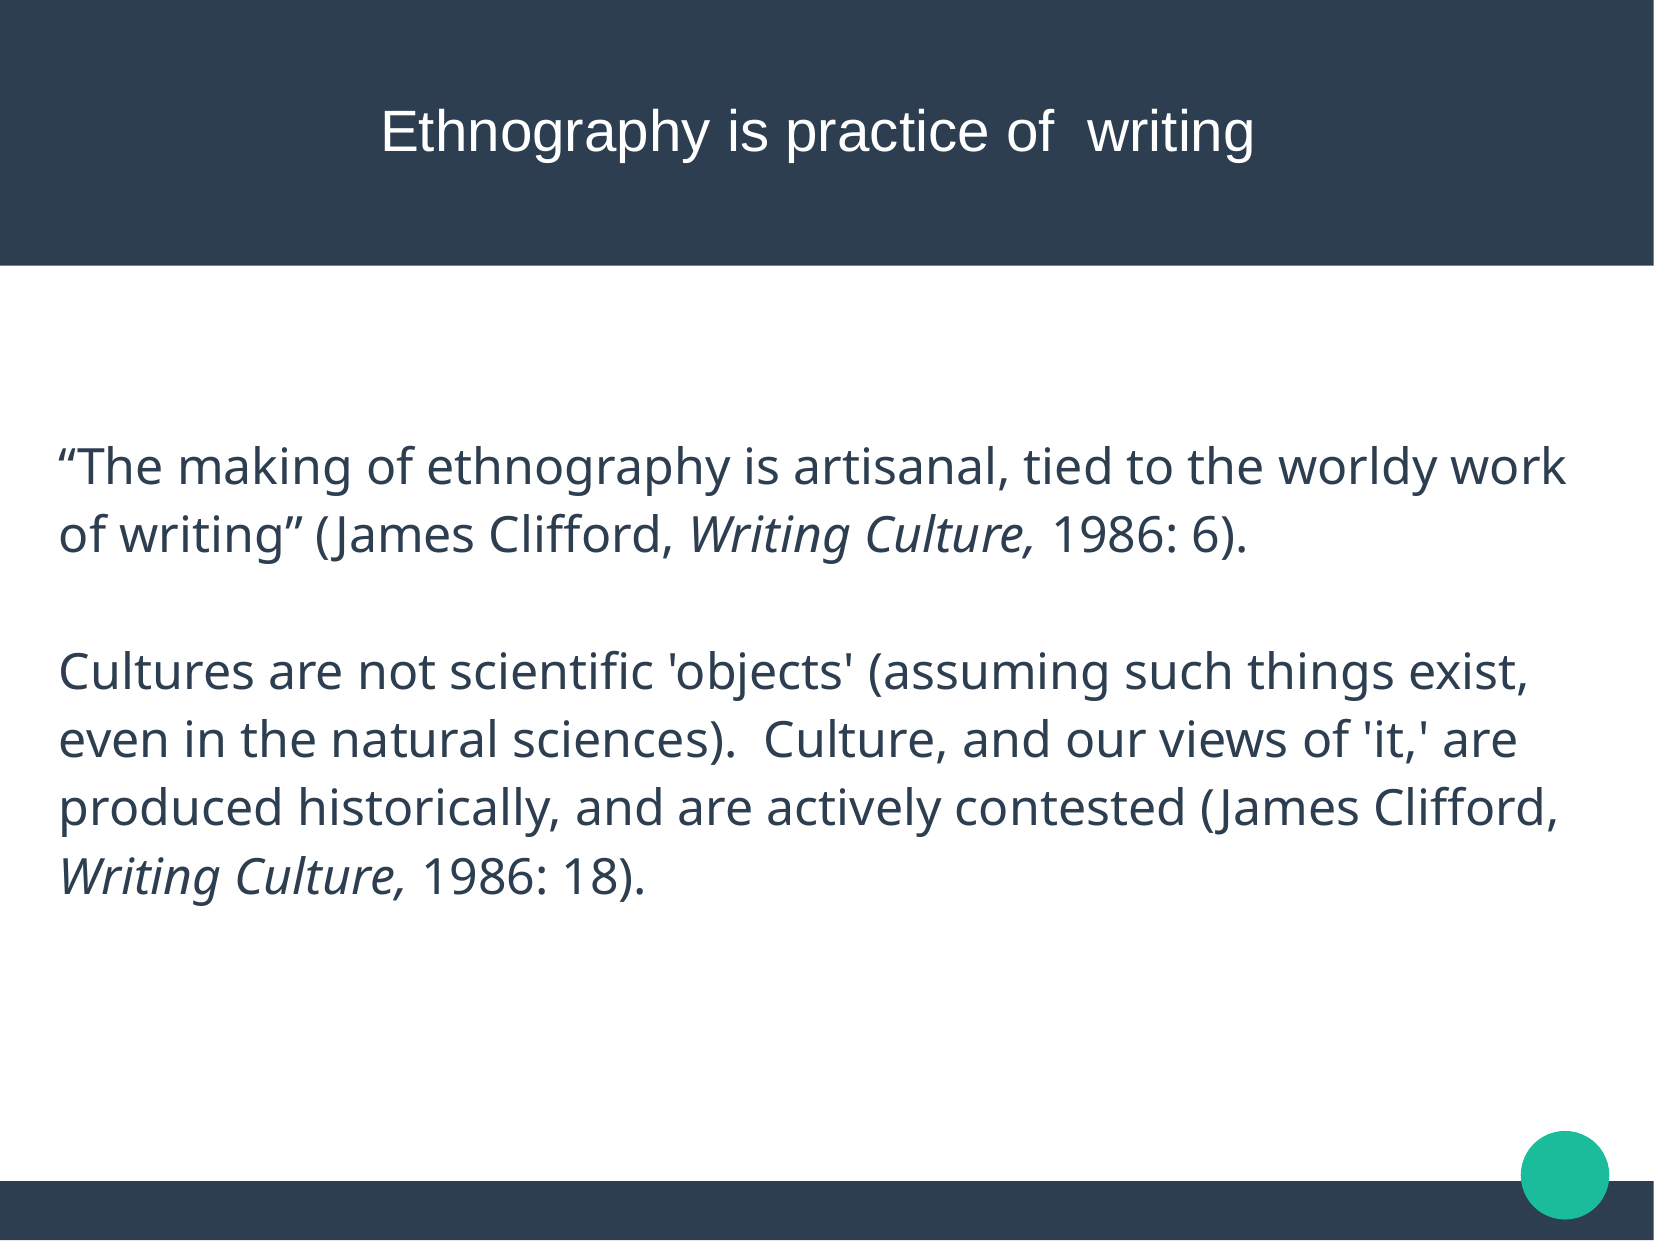

# Ethnography is practice of writing
“The making of ethnography is artisanal, tied to the worldy work of writing” (James Clifford, Writing Culture, 1986: 6).
Cultures are not scientific 'objects' (assuming such things exist, even in the natural sciences). Culture, and our views of 'it,' are produced historically, and are actively contested (James Clifford, Writing Culture, 1986: 18).